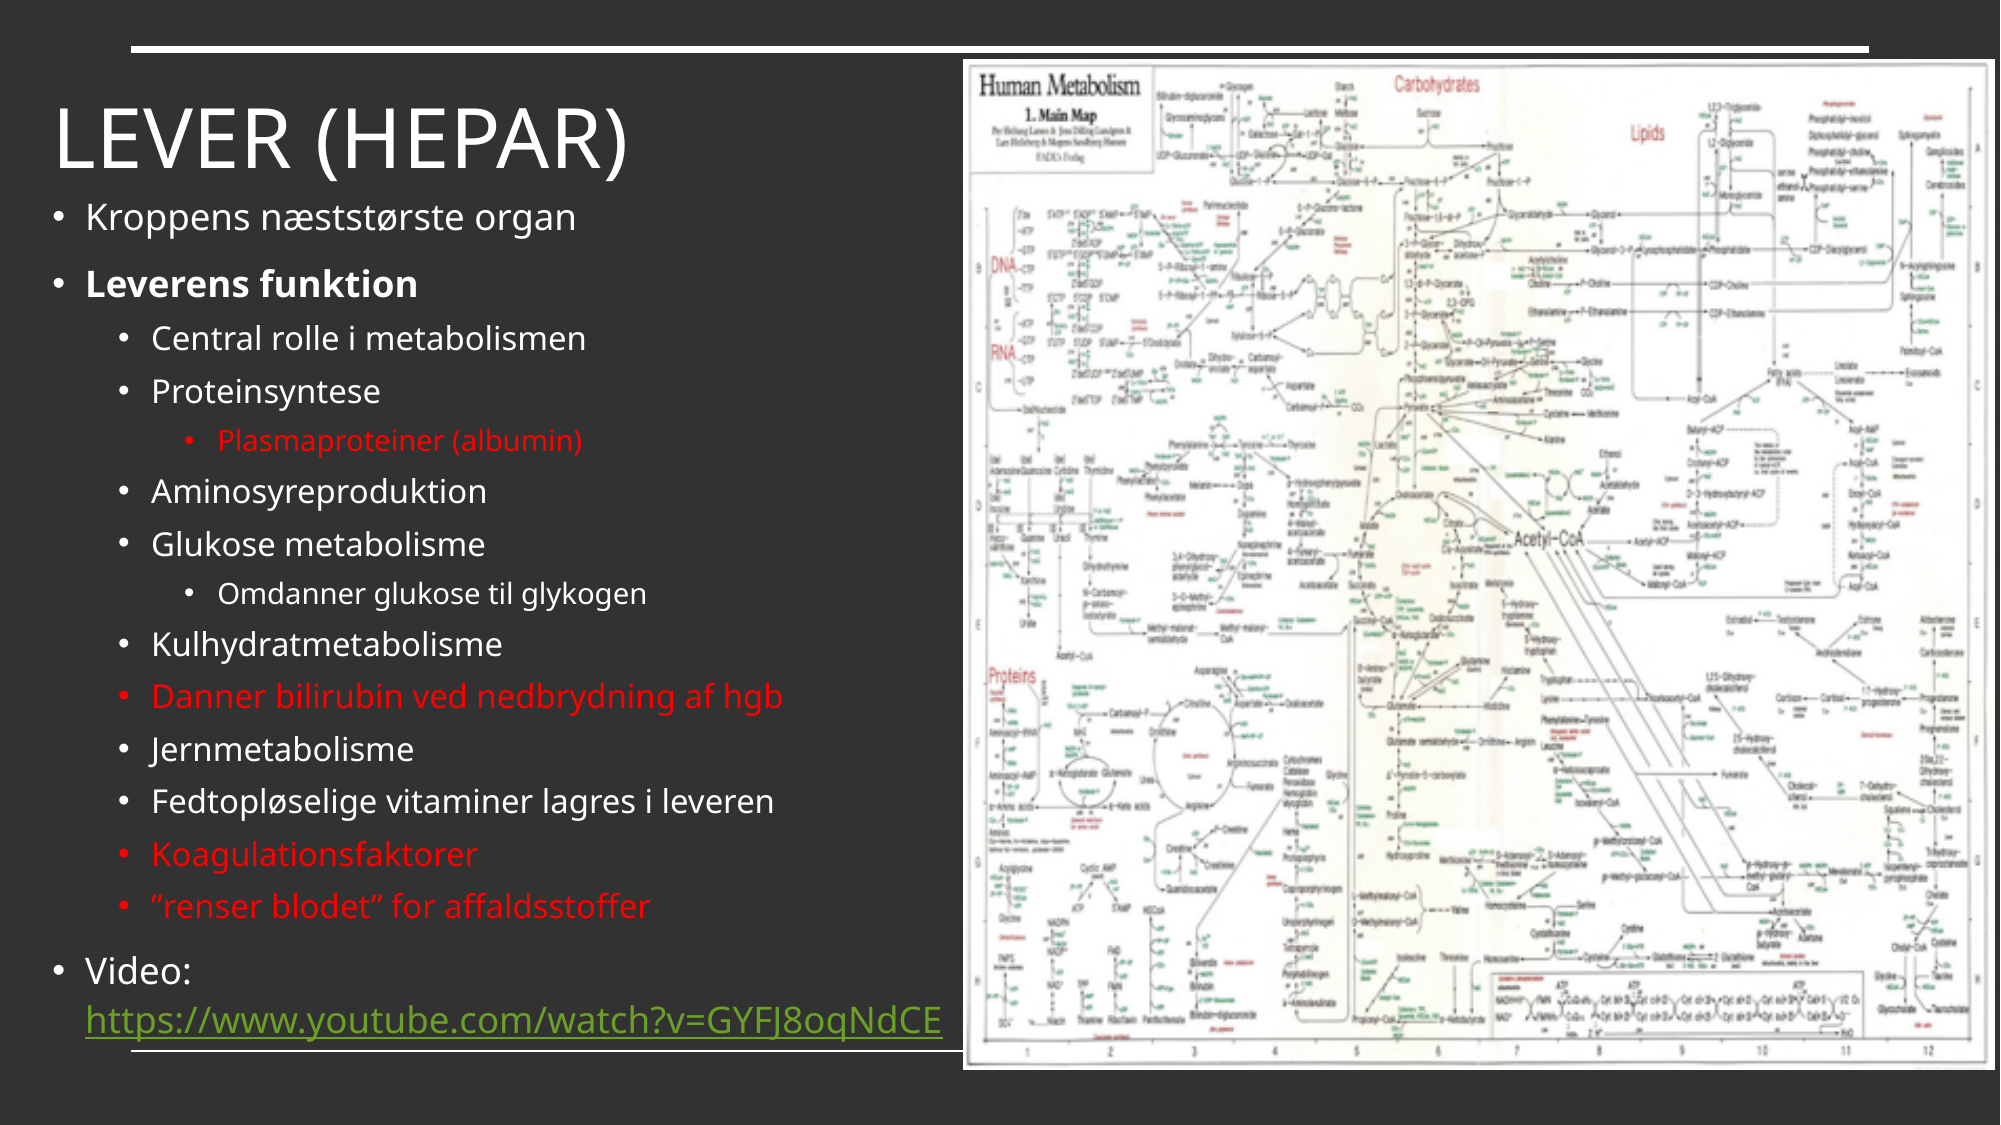

# Lever (hepar)
Kroppens næststørste organ
Leverens funktion
Central rolle i metabolismen
Proteinsyntese
Plasmaproteiner (albumin)
Aminosyreproduktion
Glukose metabolisme
Omdanner glukose til glykogen
Kulhydratmetabolisme
Danner bilirubin ved nedbrydning af hgb
Jernmetabolisme
Fedtopløselige vitaminer lagres i leveren
Koagulationsfaktorer
”renser blodet” for affaldsstoffer
Video: https://www.youtube.com/watch?v=GYFJ8oqNdCE